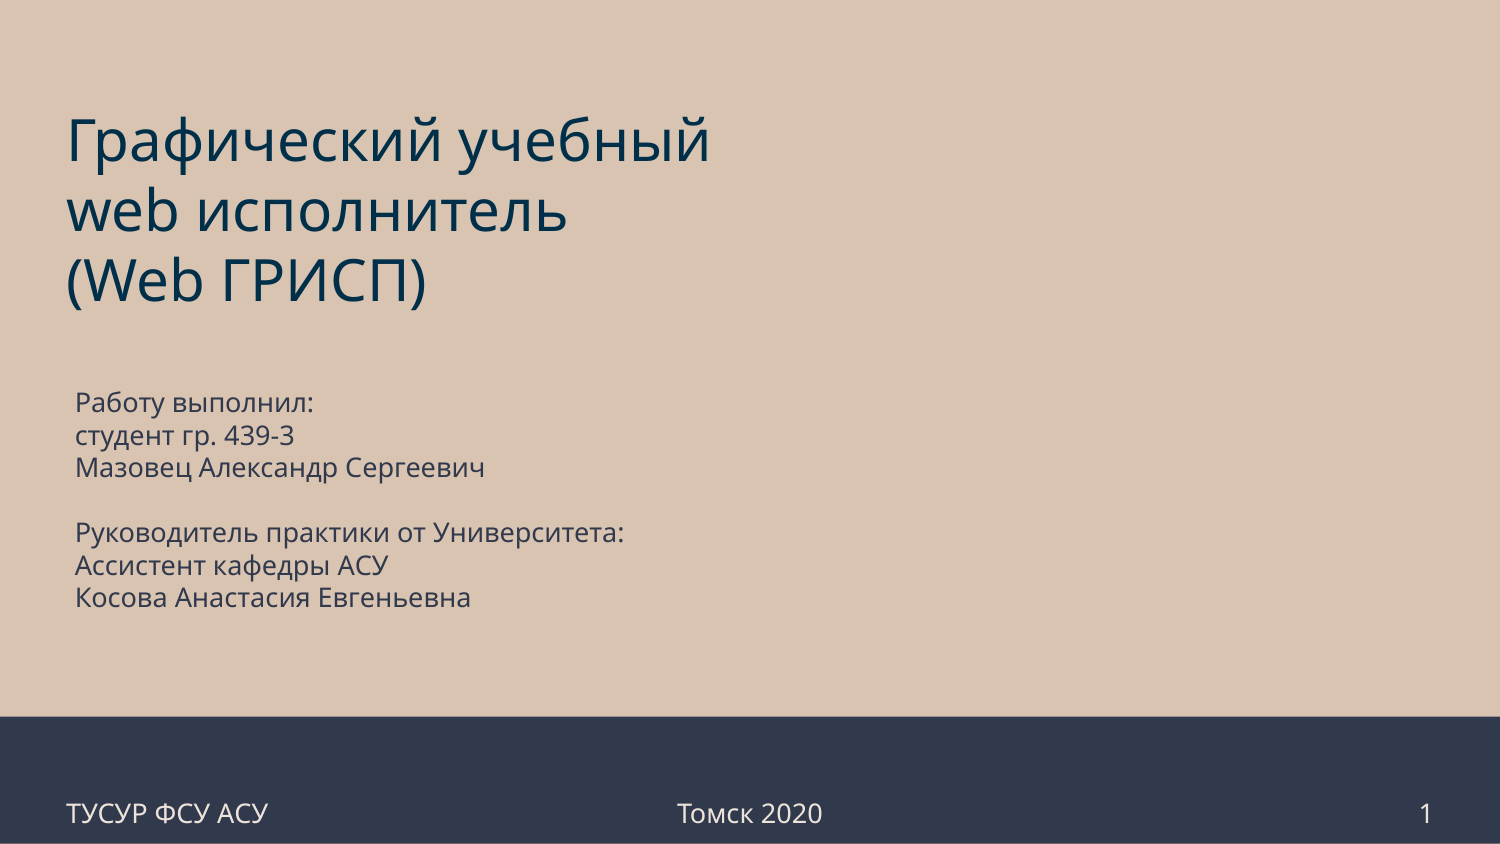

# Графический учебный web исполнитель (Web ГРИСП)
Работу выполнил:
студент гр. 439-3
Мазовец Александр Сергеевич
Руководитель практики от Университета:
Ассистент кафедры АСУ
Косова Анастасия Евгеньевна
ТУСУР ФСУ АСУ
Томск 2020
1